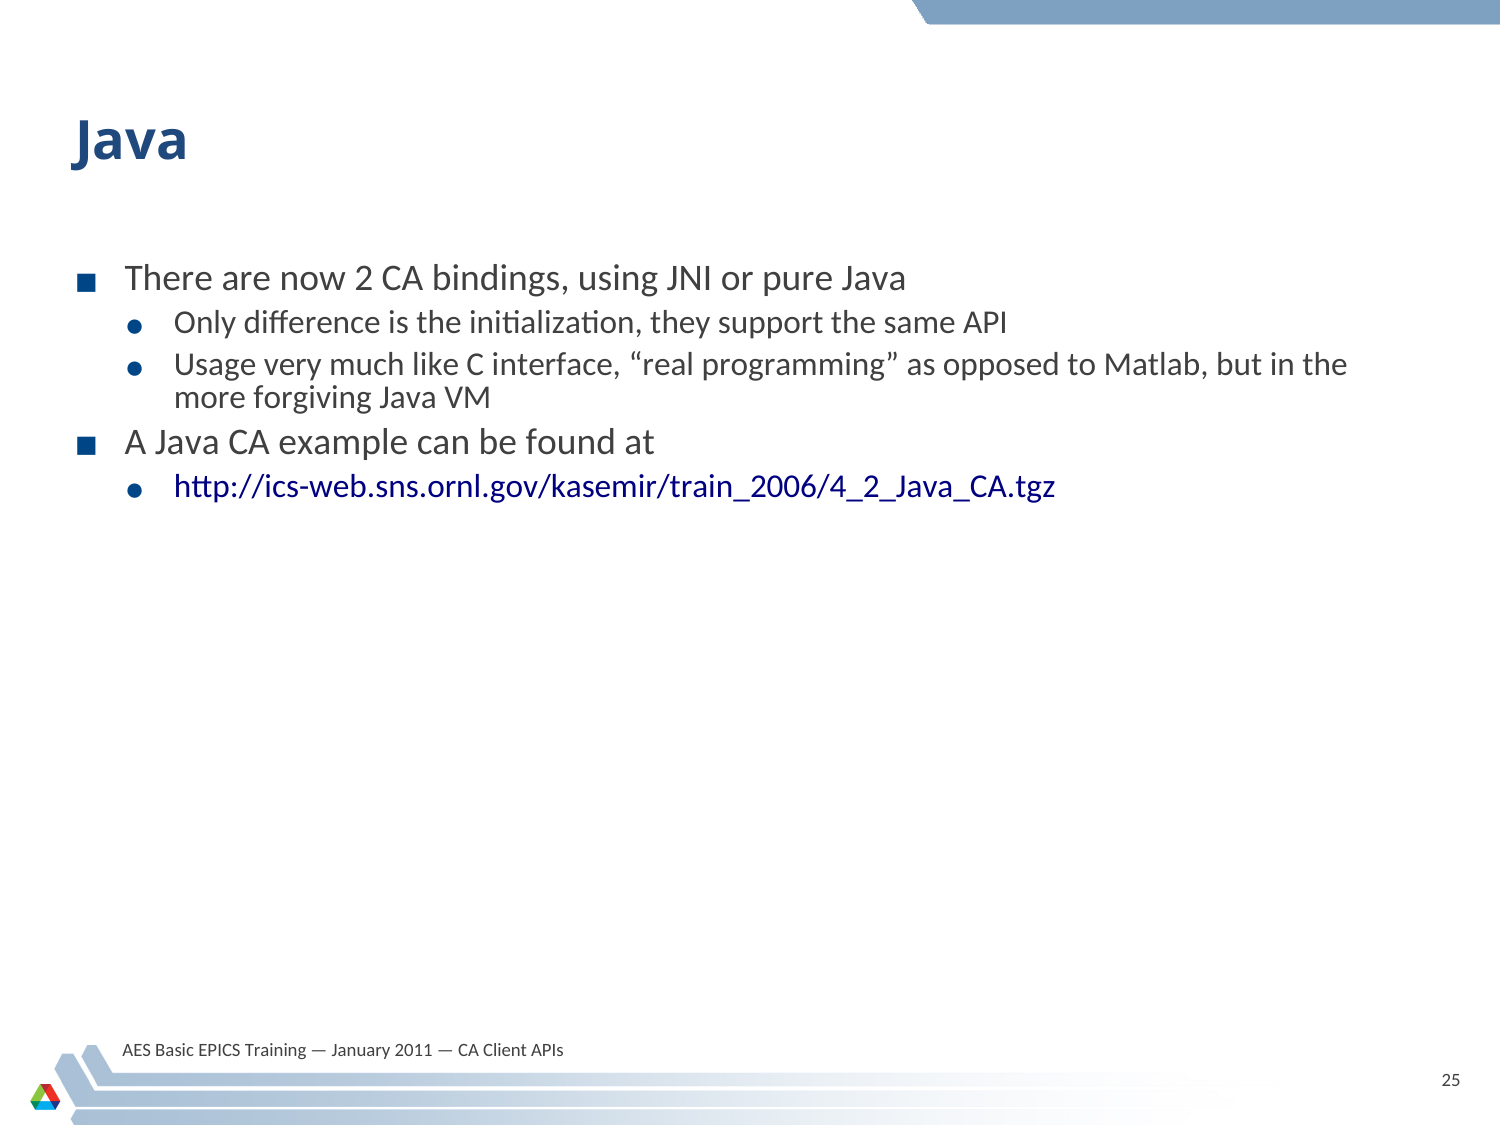

# Java
There are now 2 CA bindings, using JNI or pure Java
Only difference is the initialization, they support the same API
Usage very much like C interface, “real programming” as opposed to Matlab, but in the more forgiving Java VM
A Java CA example can be found at
http://ics-web.sns.ornl.gov/kasemir/train_2006/4_2_Java_CA.tgz
AES Basic EPICS Training — January 2011 — CA Client APIs
25